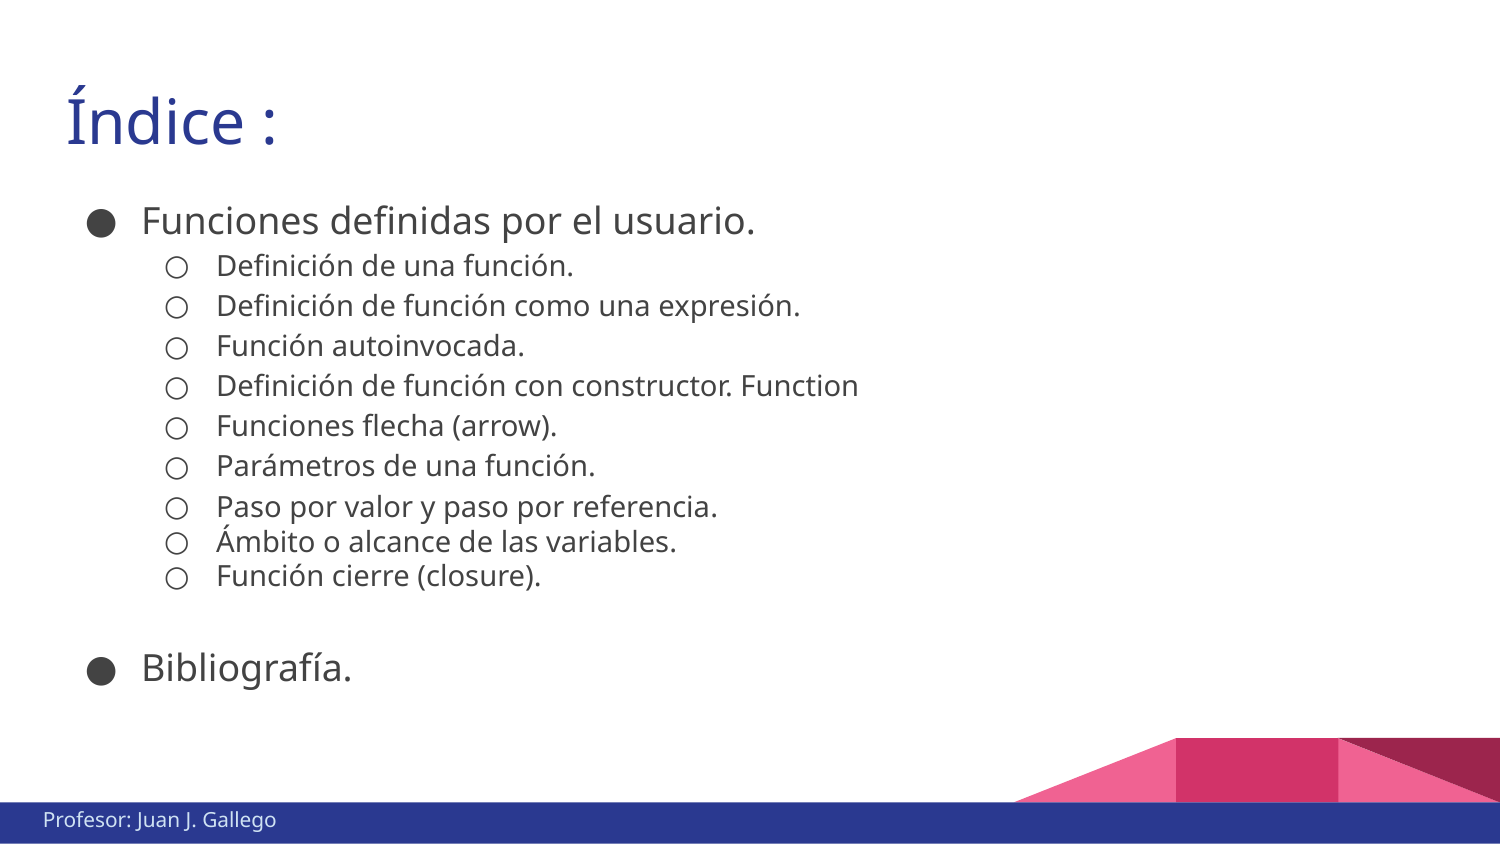

# Índice :
Funciones definidas por el usuario.
Definición de una función.
Definición de función como una expresión.
Función autoinvocada.
Definición de función con constructor. Function
Funciones flecha (arrow).
Parámetros de una función.
Paso por valor y paso por referencia.
Ámbito o alcance de las variables.
Función cierre (closure).
Bibliografía.